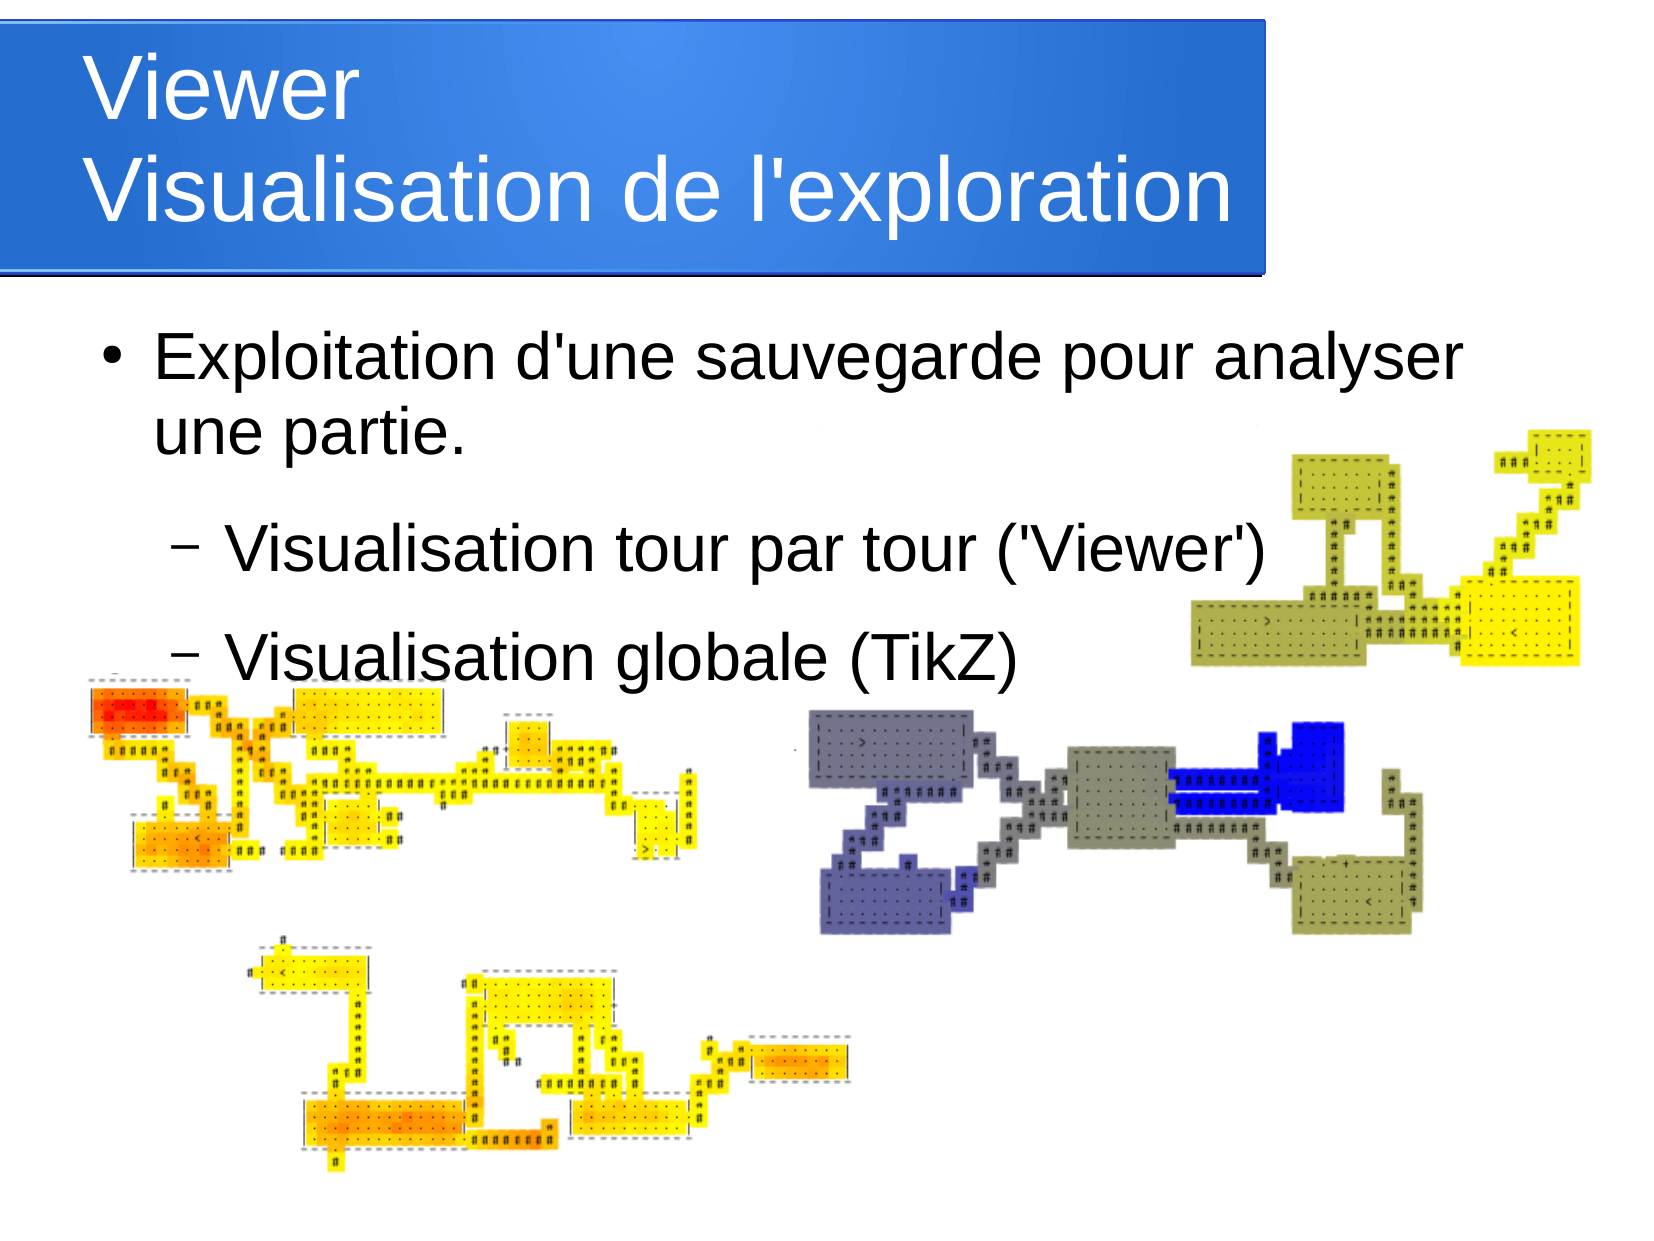

# Viewer Visualisation de l'exploration
Exploitation d'une sauvegarde pour analyser une partie.
Visualisation tour par tour ('Viewer')
Visualisation globale (TikZ)